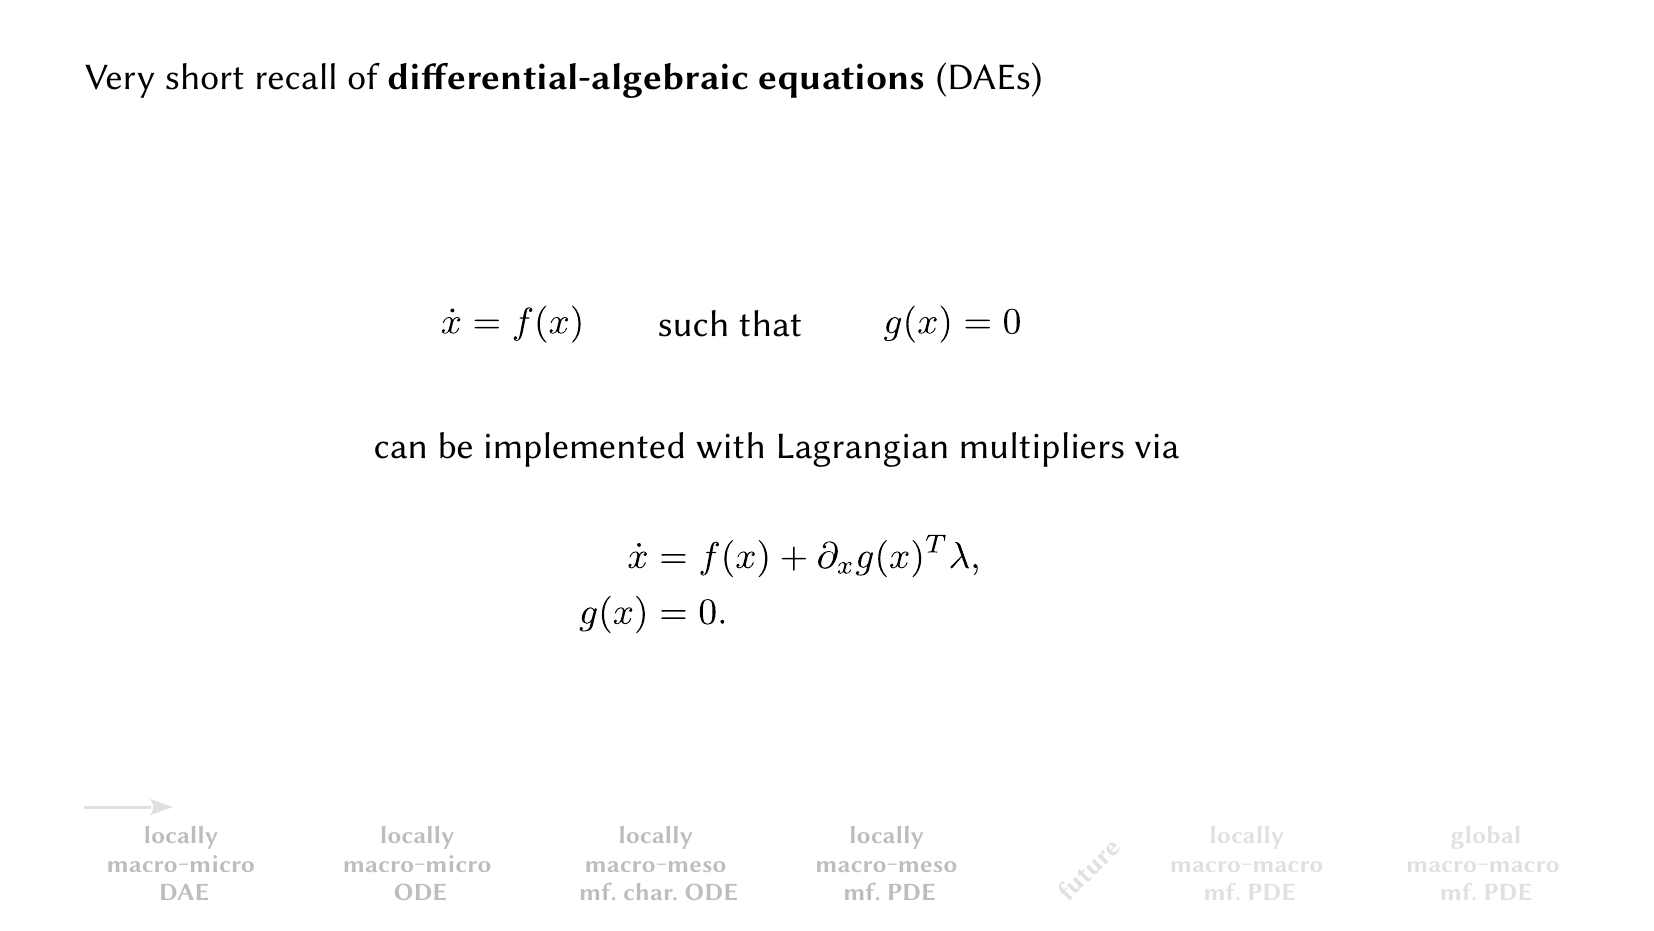

Very short recall of differential-algebraic equations (DAEs)
such that
can be implemented with Lagrangian multipliers via
locally
macro‒micro
DAE
locally
macro‒micro
ODE
locally
macro‒meso
mf. char. ODE
locally
macro‒meso
mf. PDE
locally
macro‒macro
mf. PDE
global
macro‒macro
mf. PDE
future